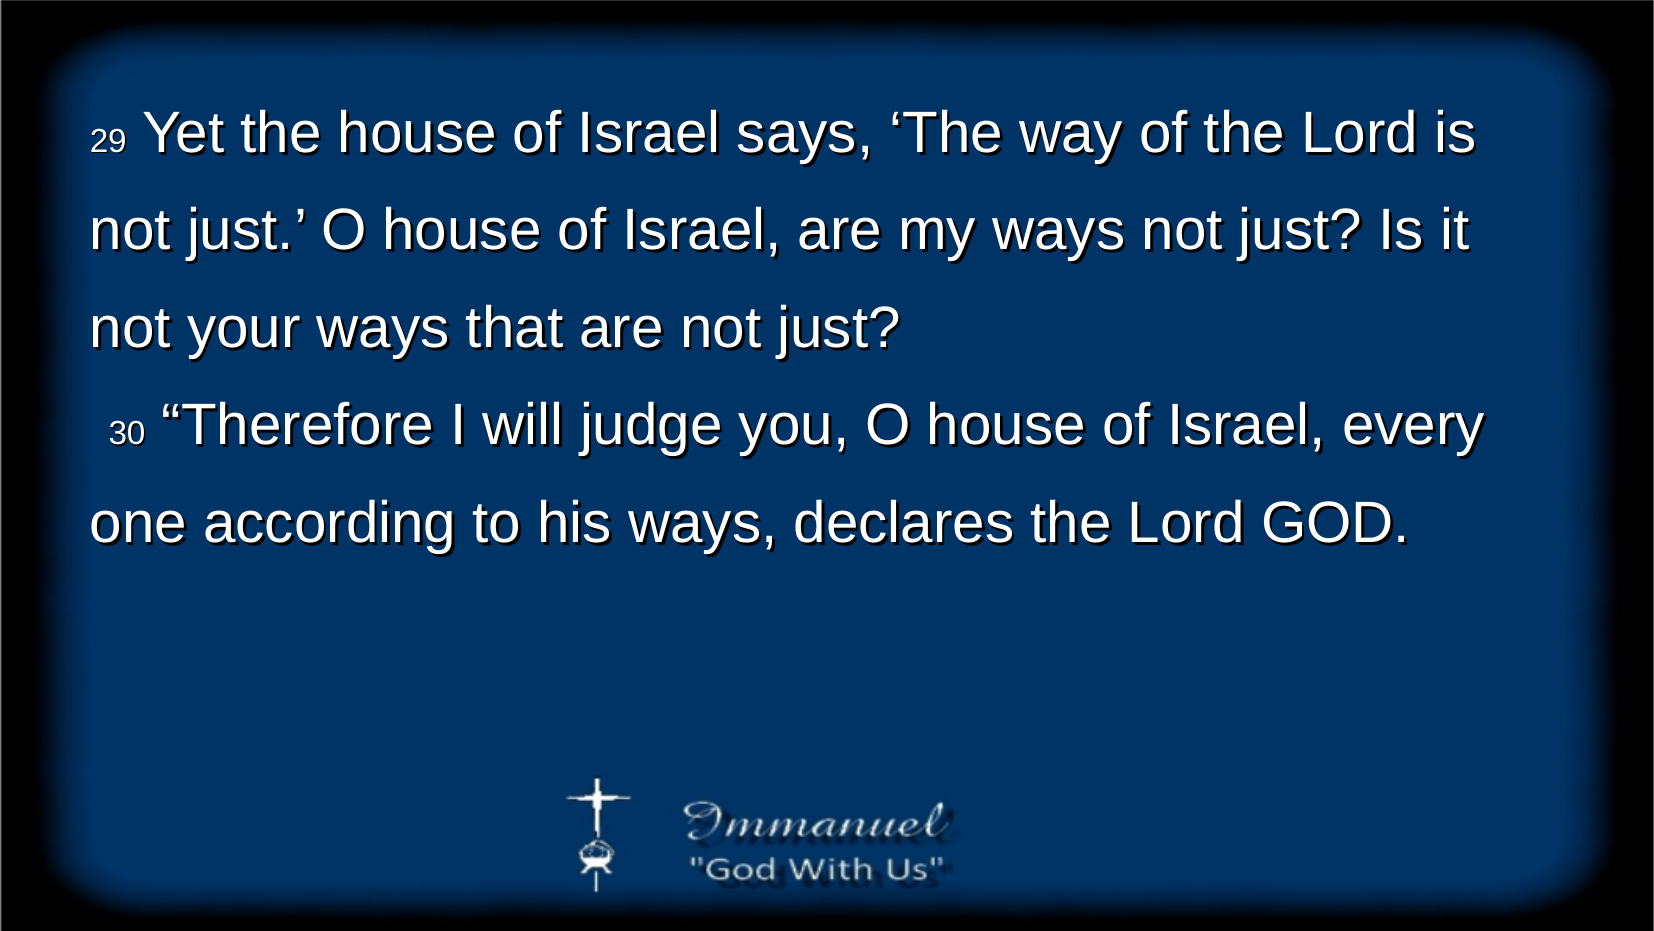

29 Yet the house of Israel says, ‘The way of the Lord is not just.’ O house of Israel, are my ways not just? Is it not your ways that are not just?
30 “Therefore I will judge you, O house of Israel, every one according to his ways, declares the Lord GOD.